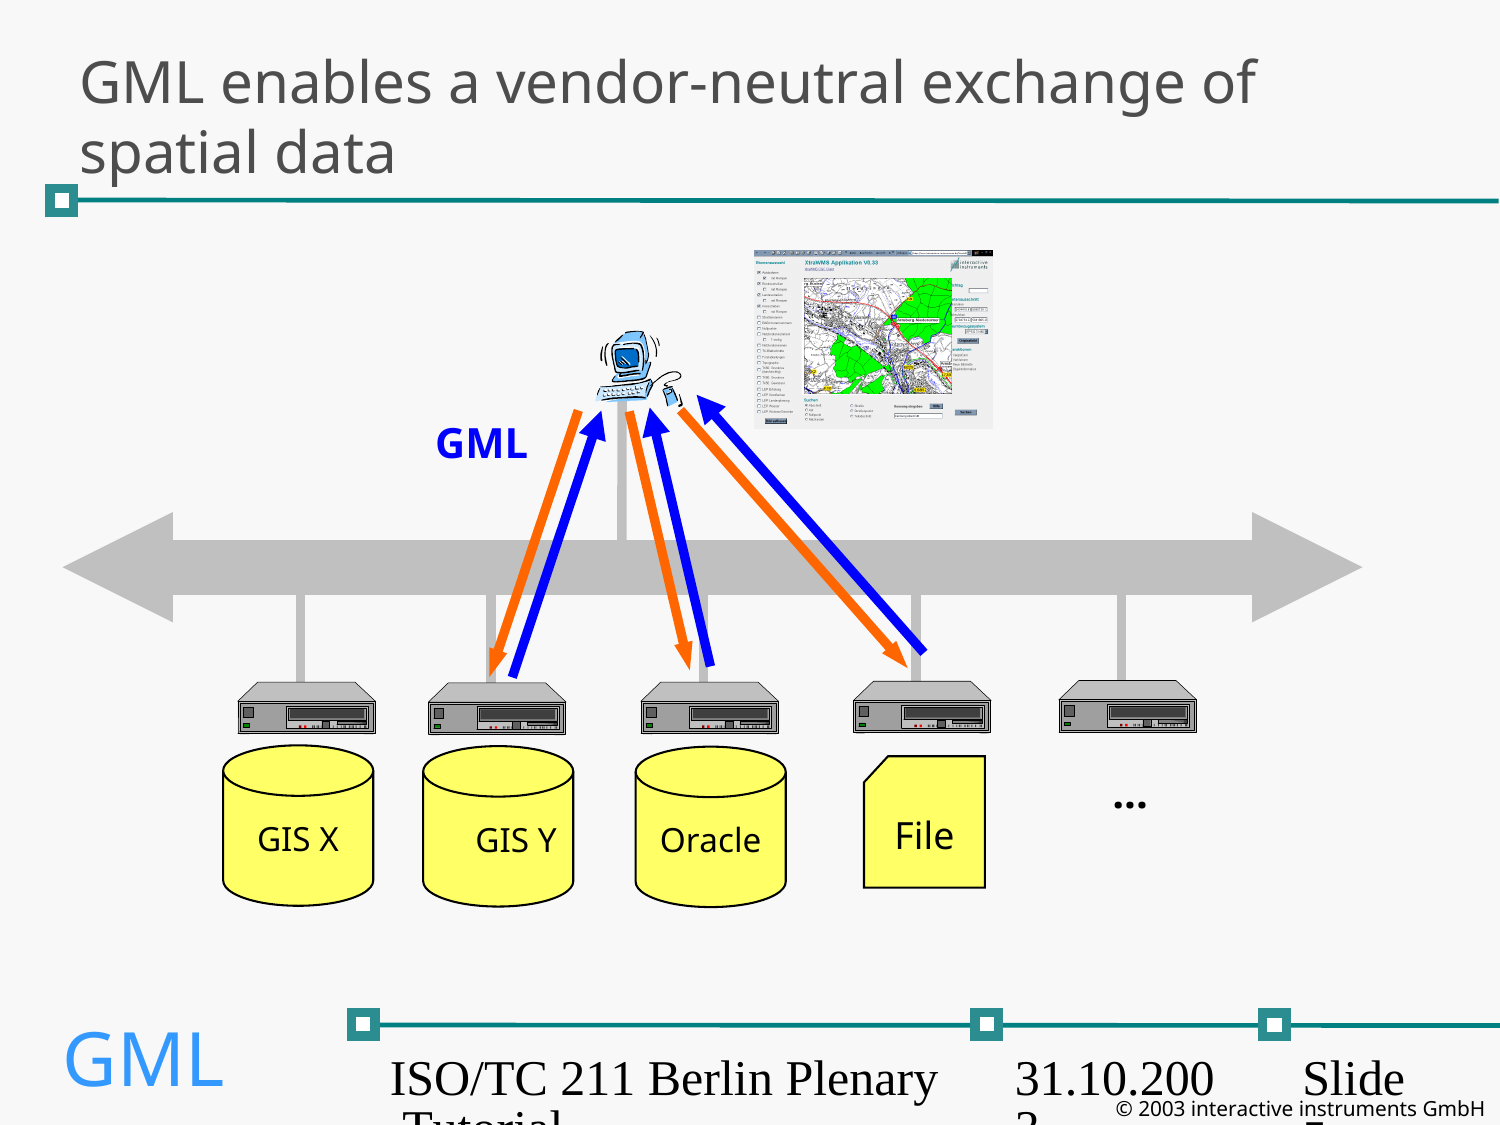

# GML enables a vendor-neutral exchange of spatial data
GML
GIS X
GIS Y
Oracle
File
...
ISO/TC 211 Berlin Plenary Tutorial
31.10.2003
5